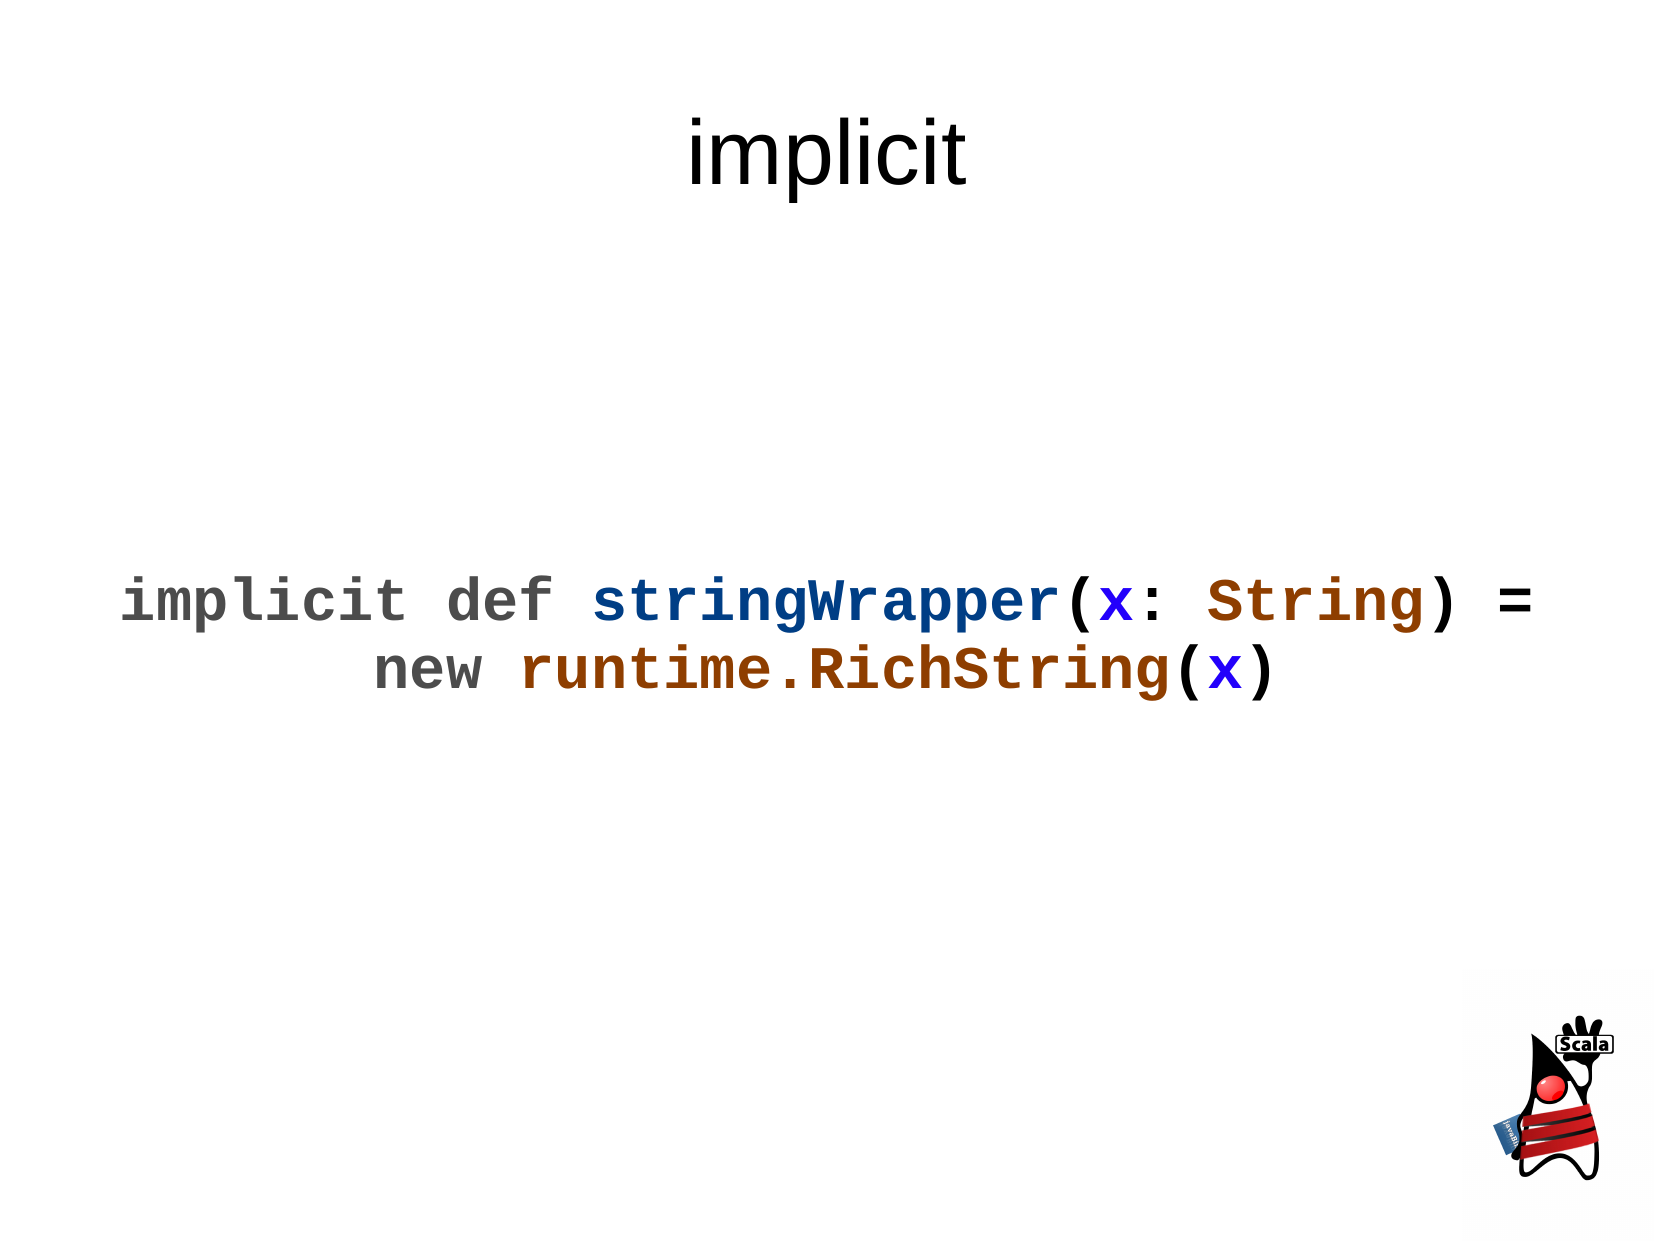

# implicit
implicit def stringWrapper(x: String) =
new runtime.RichString(x)